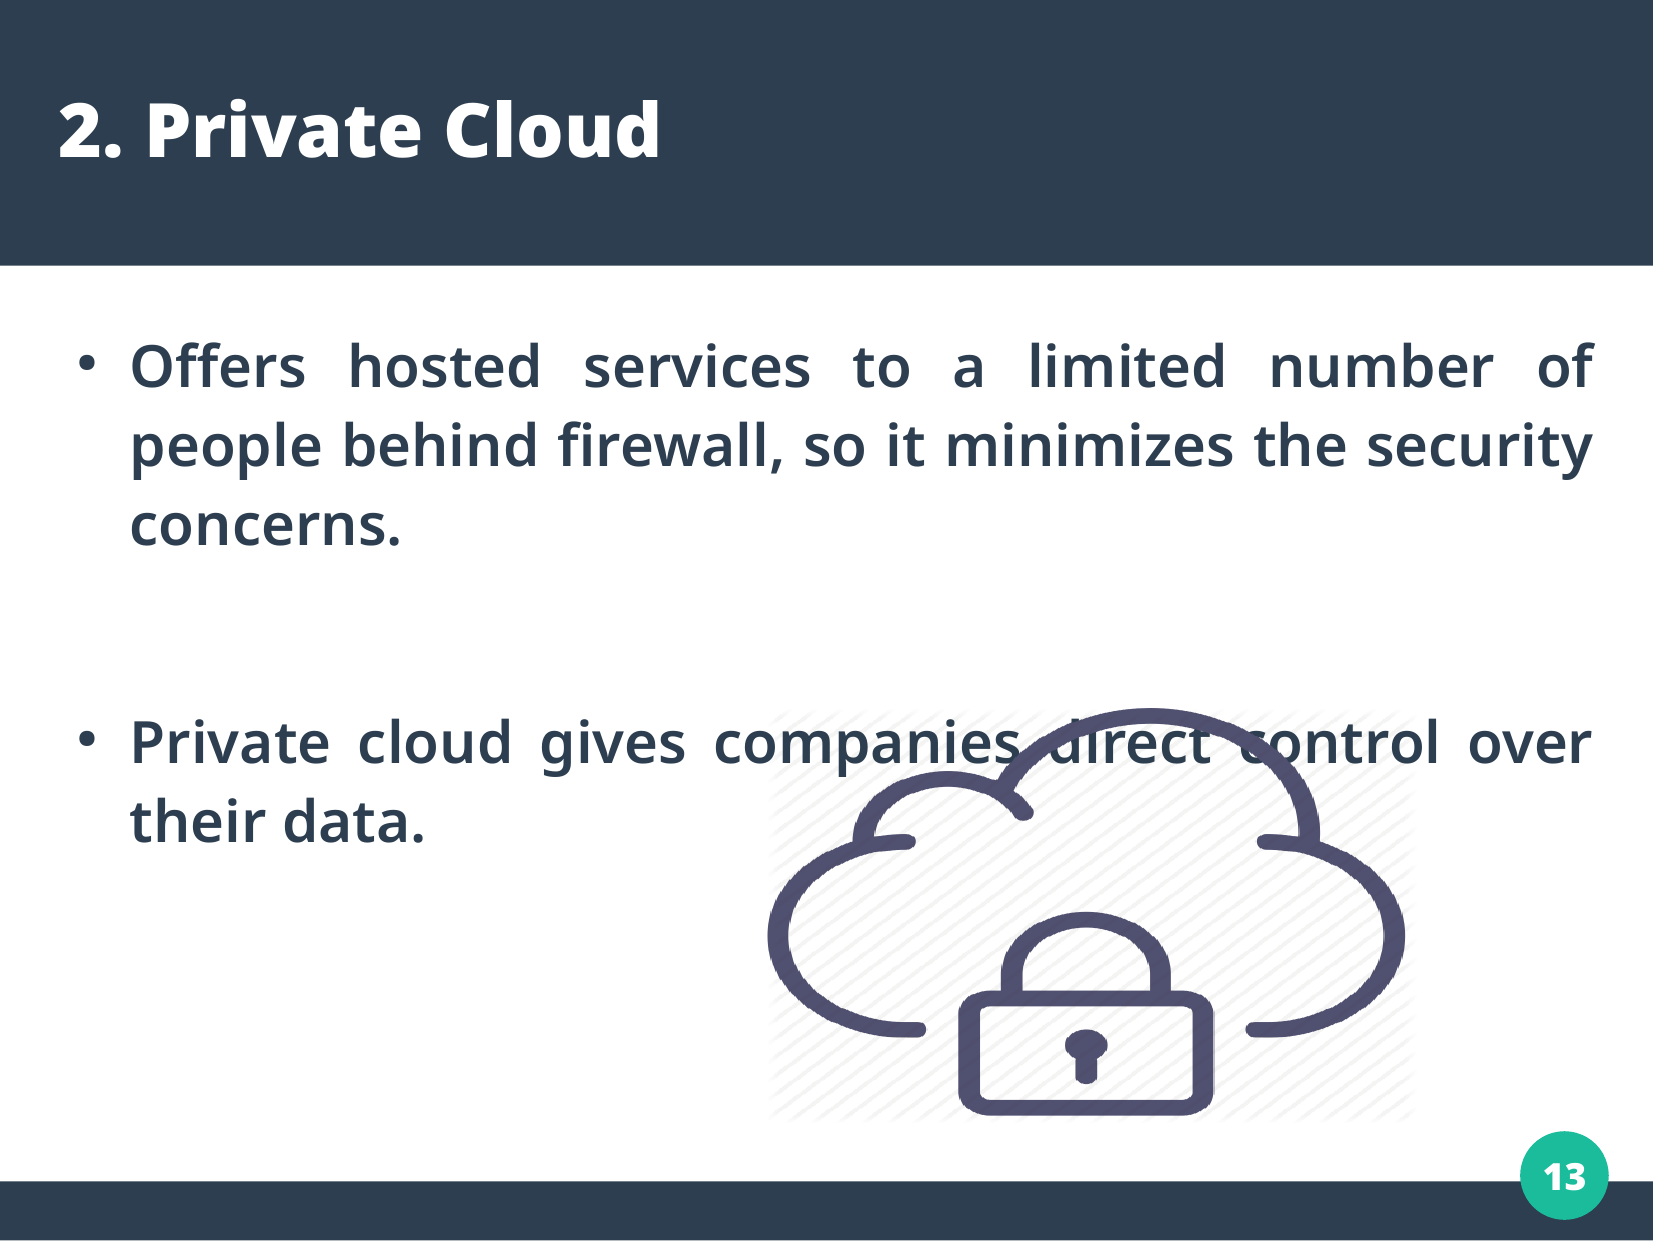

# 2. Private Cloud
Offers hosted services to a limited number of people behind firewall, so it minimizes the security concerns.
Private cloud gives companies direct control over their data.
13